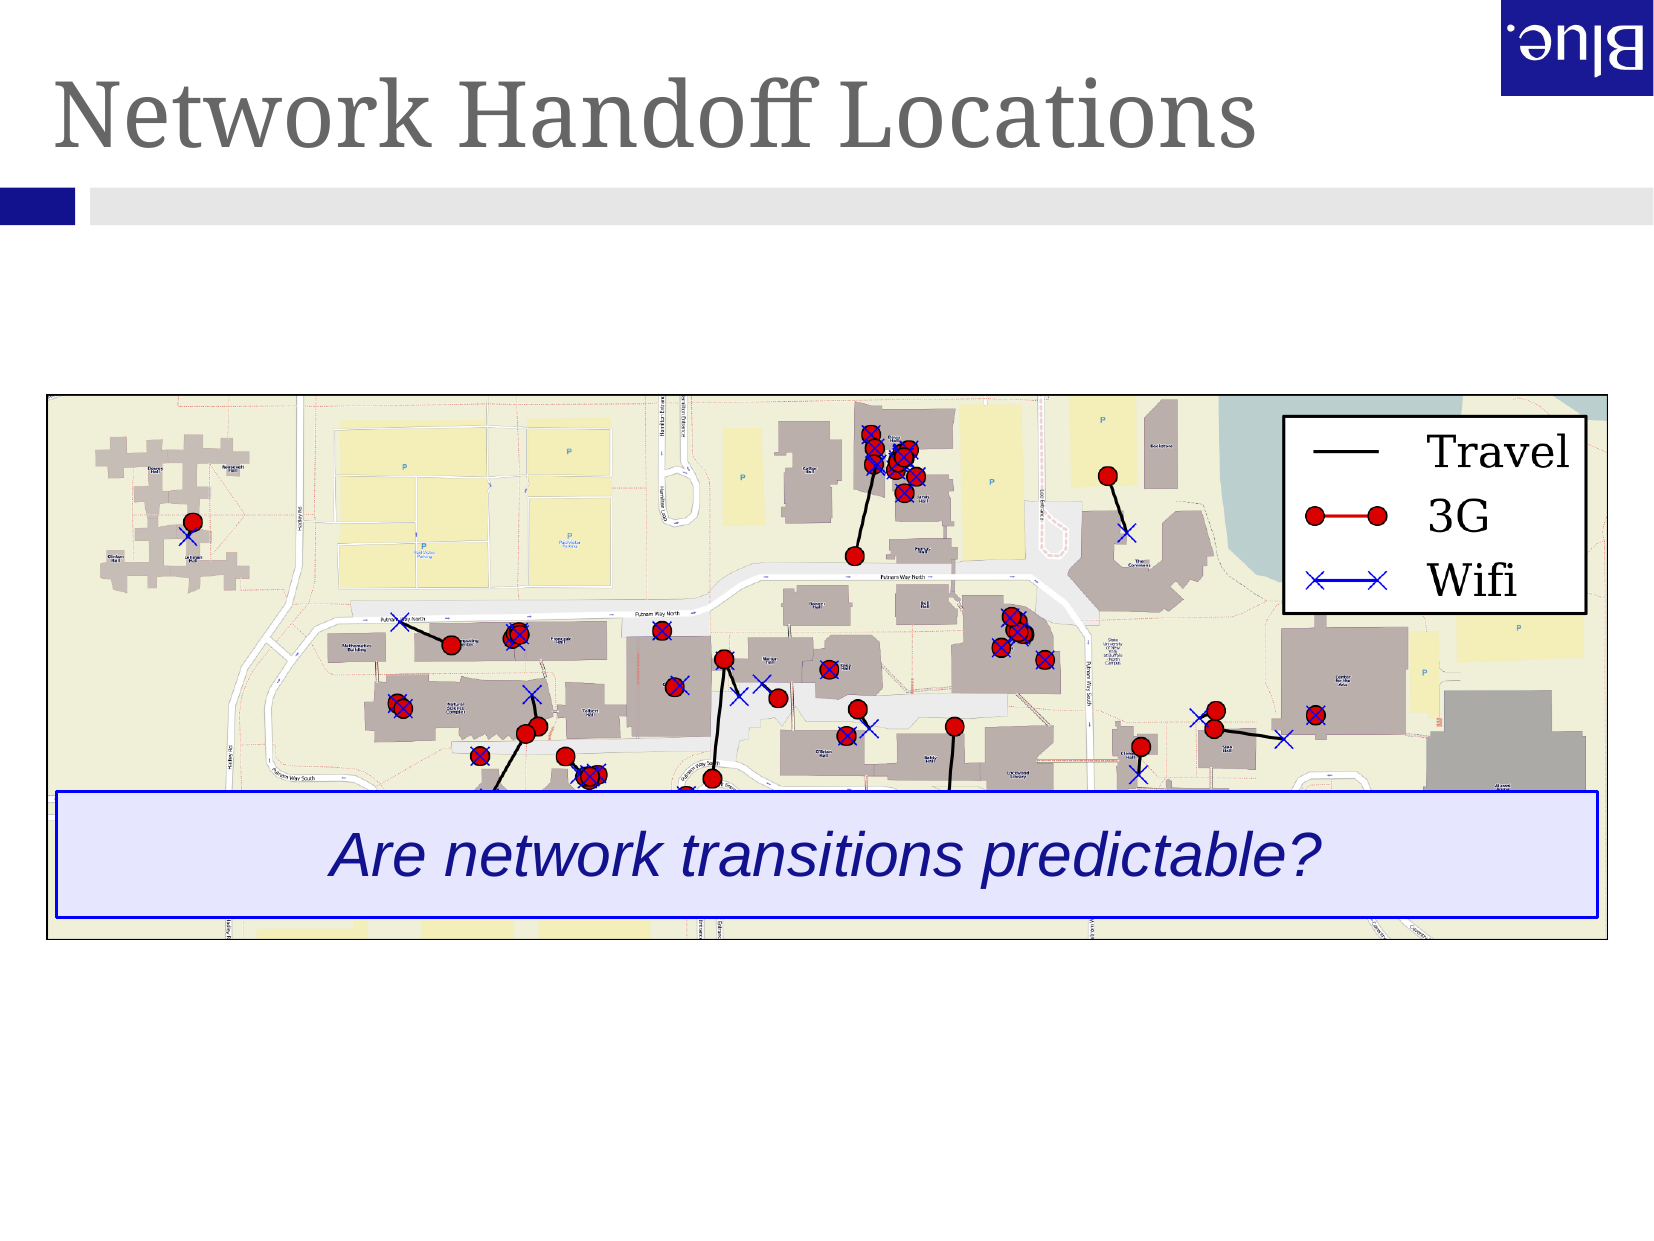

# Network Handoff Locations
Are network transitions predictable?